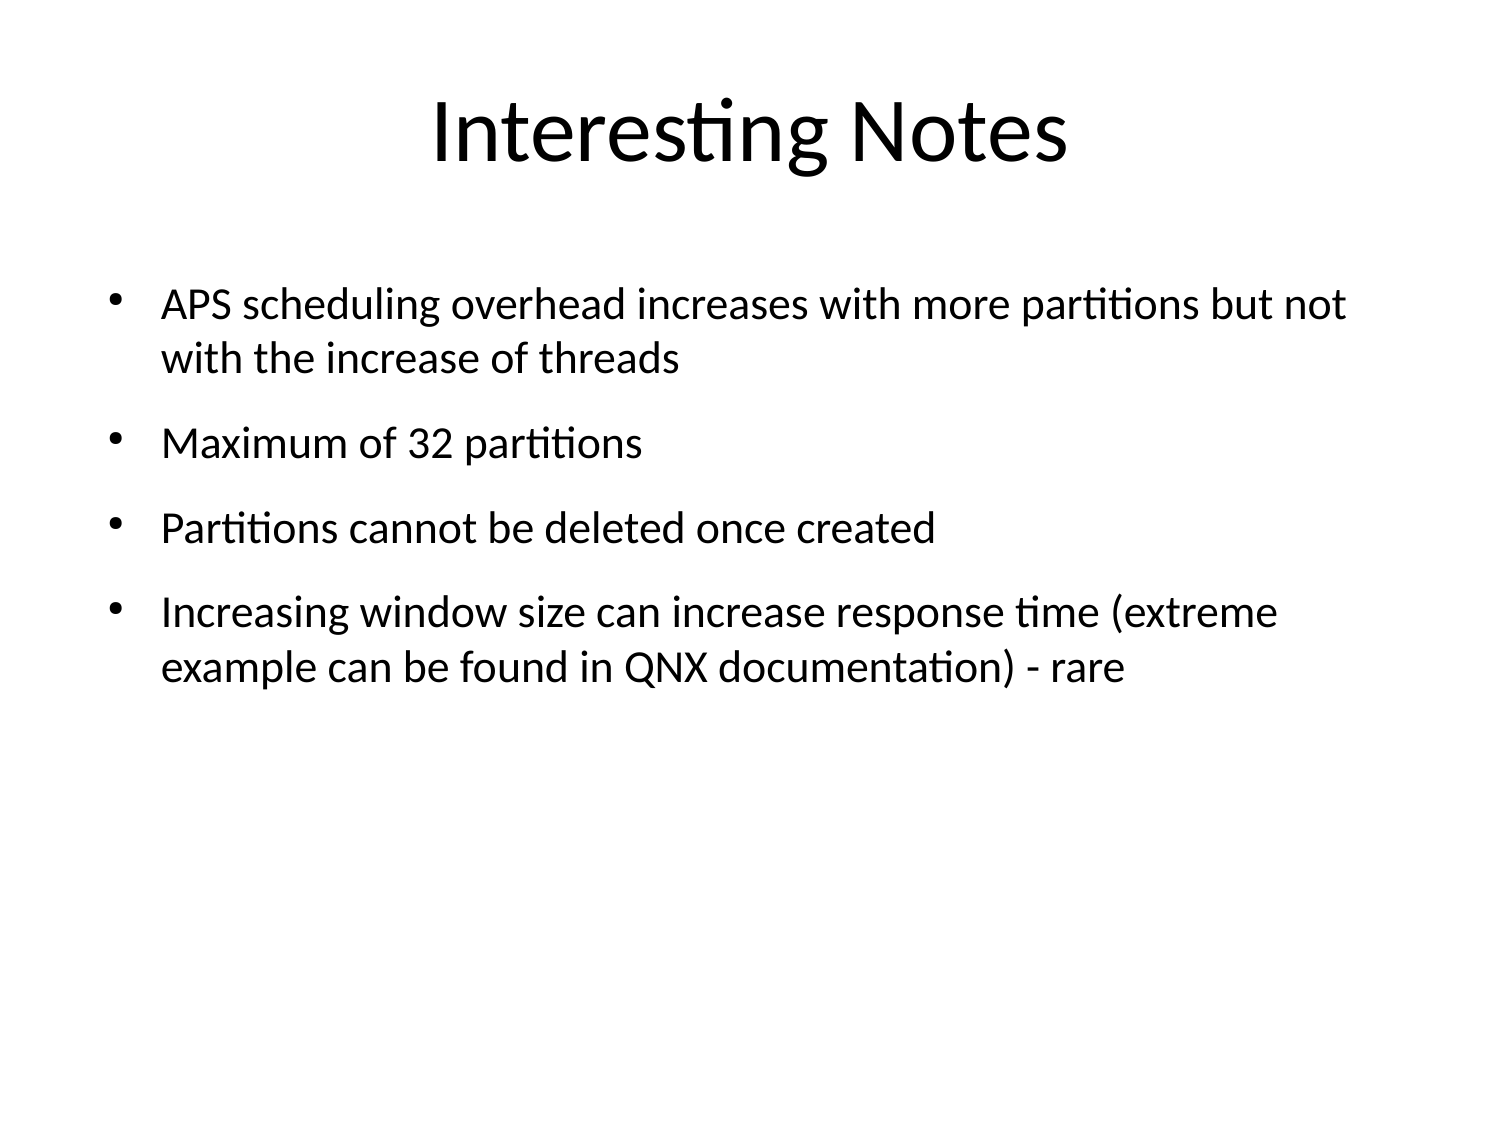

# Interesting Notes
APS scheduling overhead increases with more partitions but not with the increase of threads
Maximum of 32 partitions
Partitions cannot be deleted once created
Increasing window size can increase response time (extreme example can be found in QNX documentation) - rare